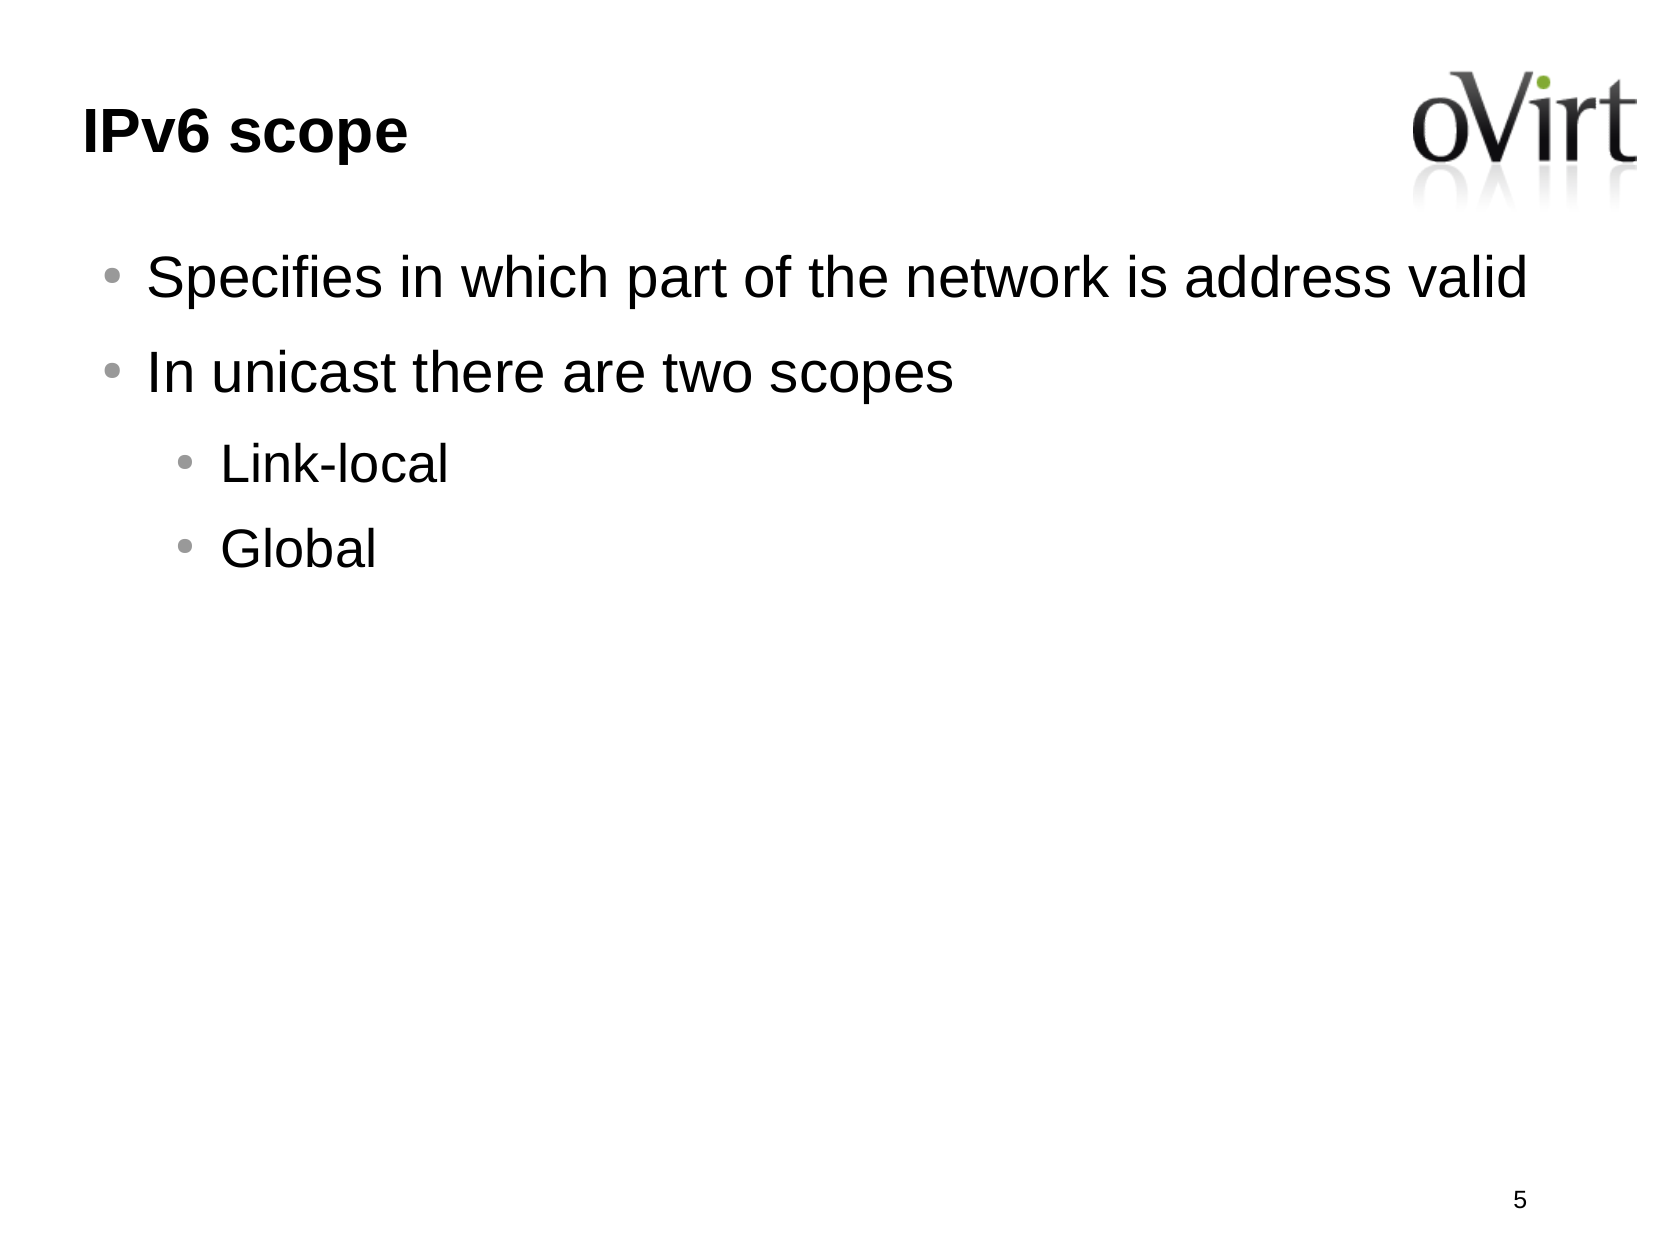

# IPv6 scope
Specifies in which part of the network is address valid
In unicast there are two scopes
Link-local
Global